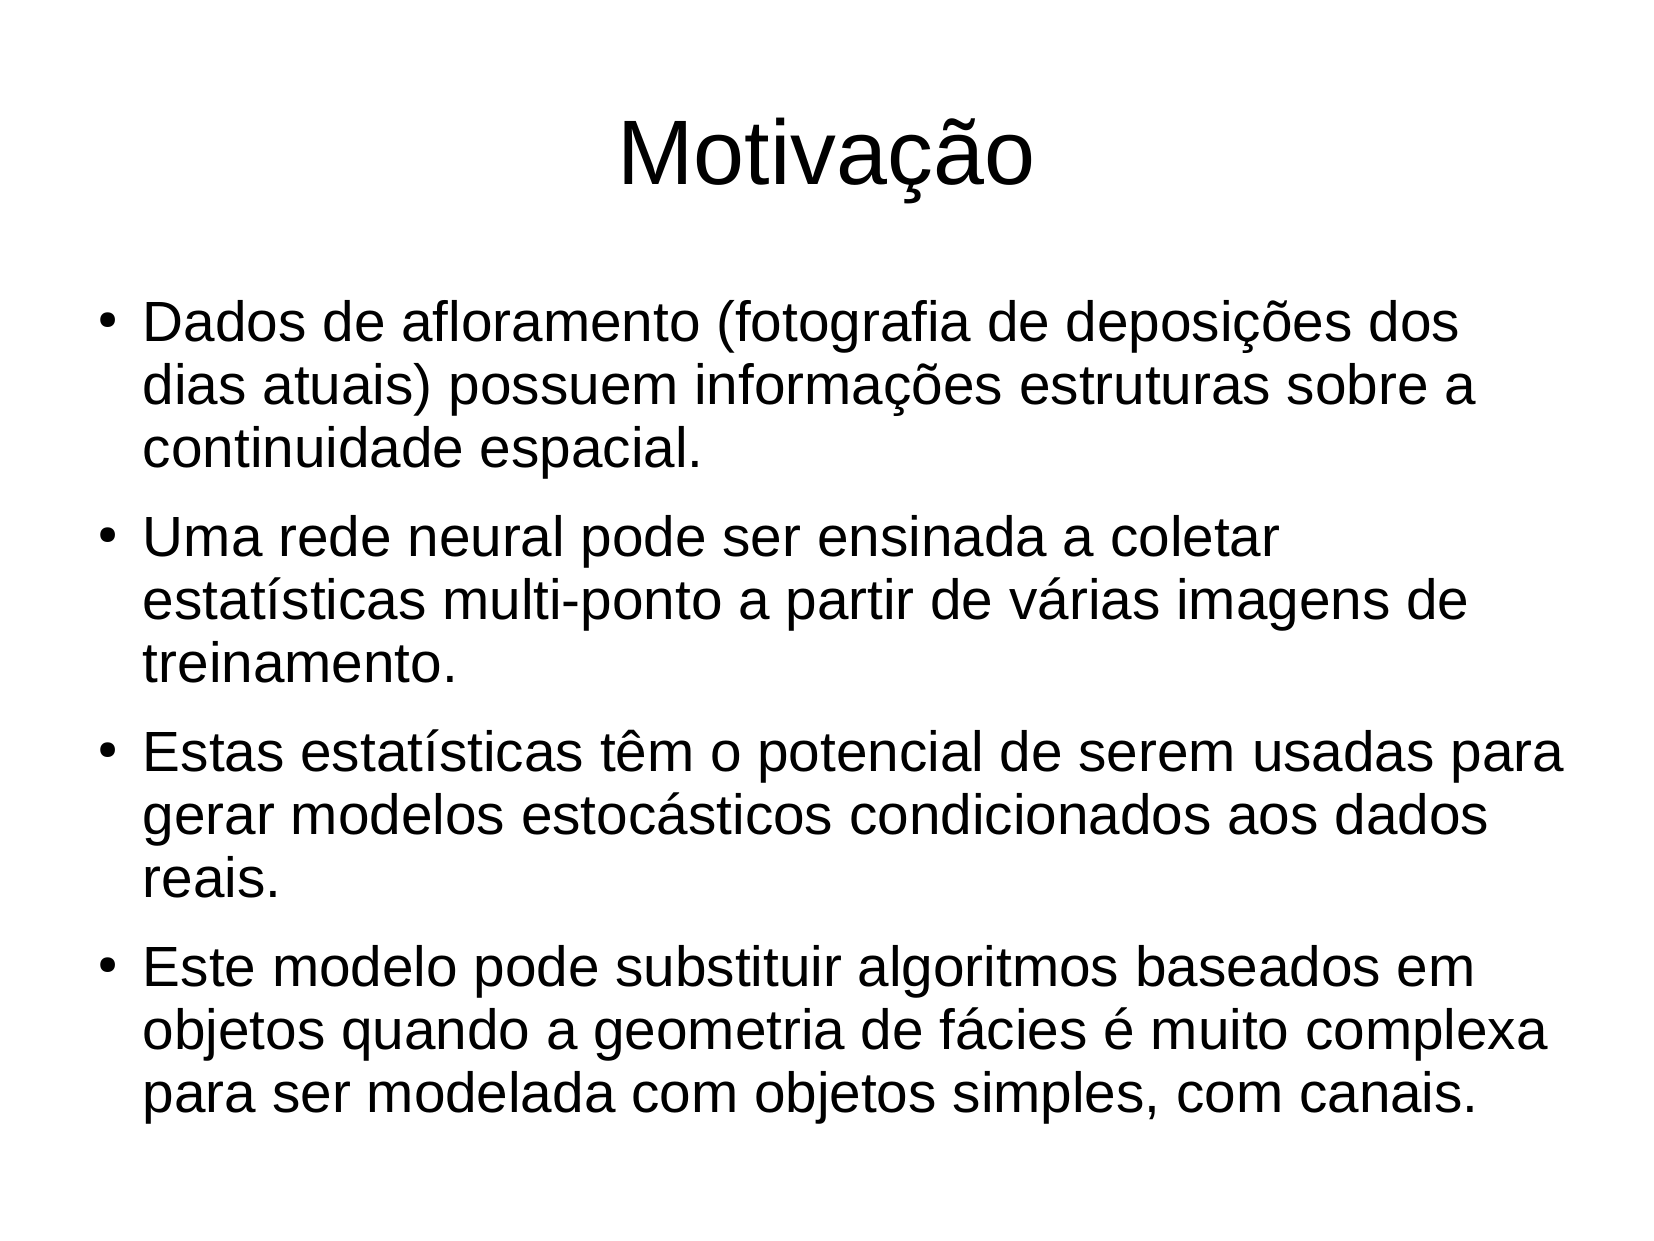

# Motivação
Dados de afloramento (fotografia de deposições dos dias atuais) possuem informações estruturas sobre a continuidade espacial.
Uma rede neural pode ser ensinada a coletar estatísticas multi-ponto a partir de várias imagens de treinamento.
Estas estatísticas têm o potencial de serem usadas para gerar modelos estocásticos condicionados aos dados reais.
Este modelo pode substituir algoritmos baseados em objetos quando a geometria de fácies é muito complexa para ser modelada com objetos simples, com canais.